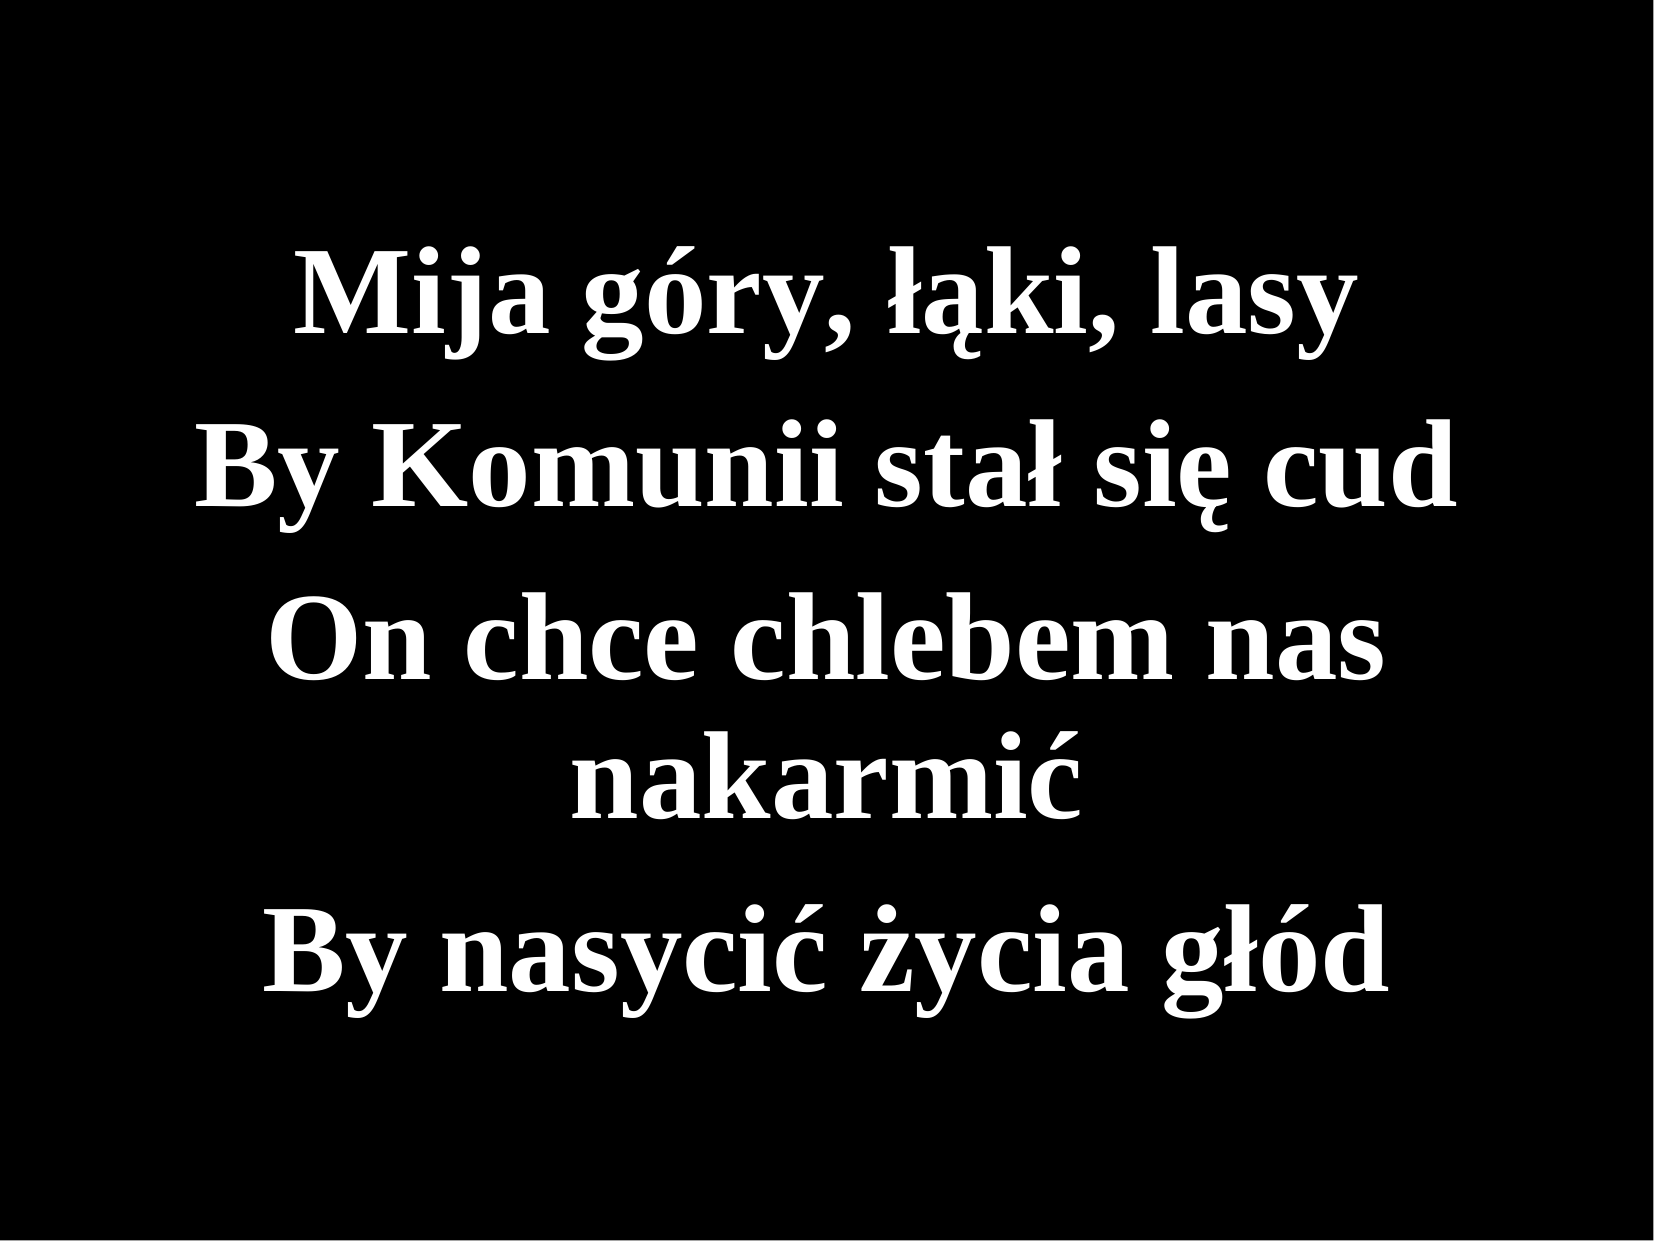

# Mija góry, łąki, lasy ppp By Komunii stał się cud ppp On chce chlebem nas nakarmić ppp By nasycić życia głód